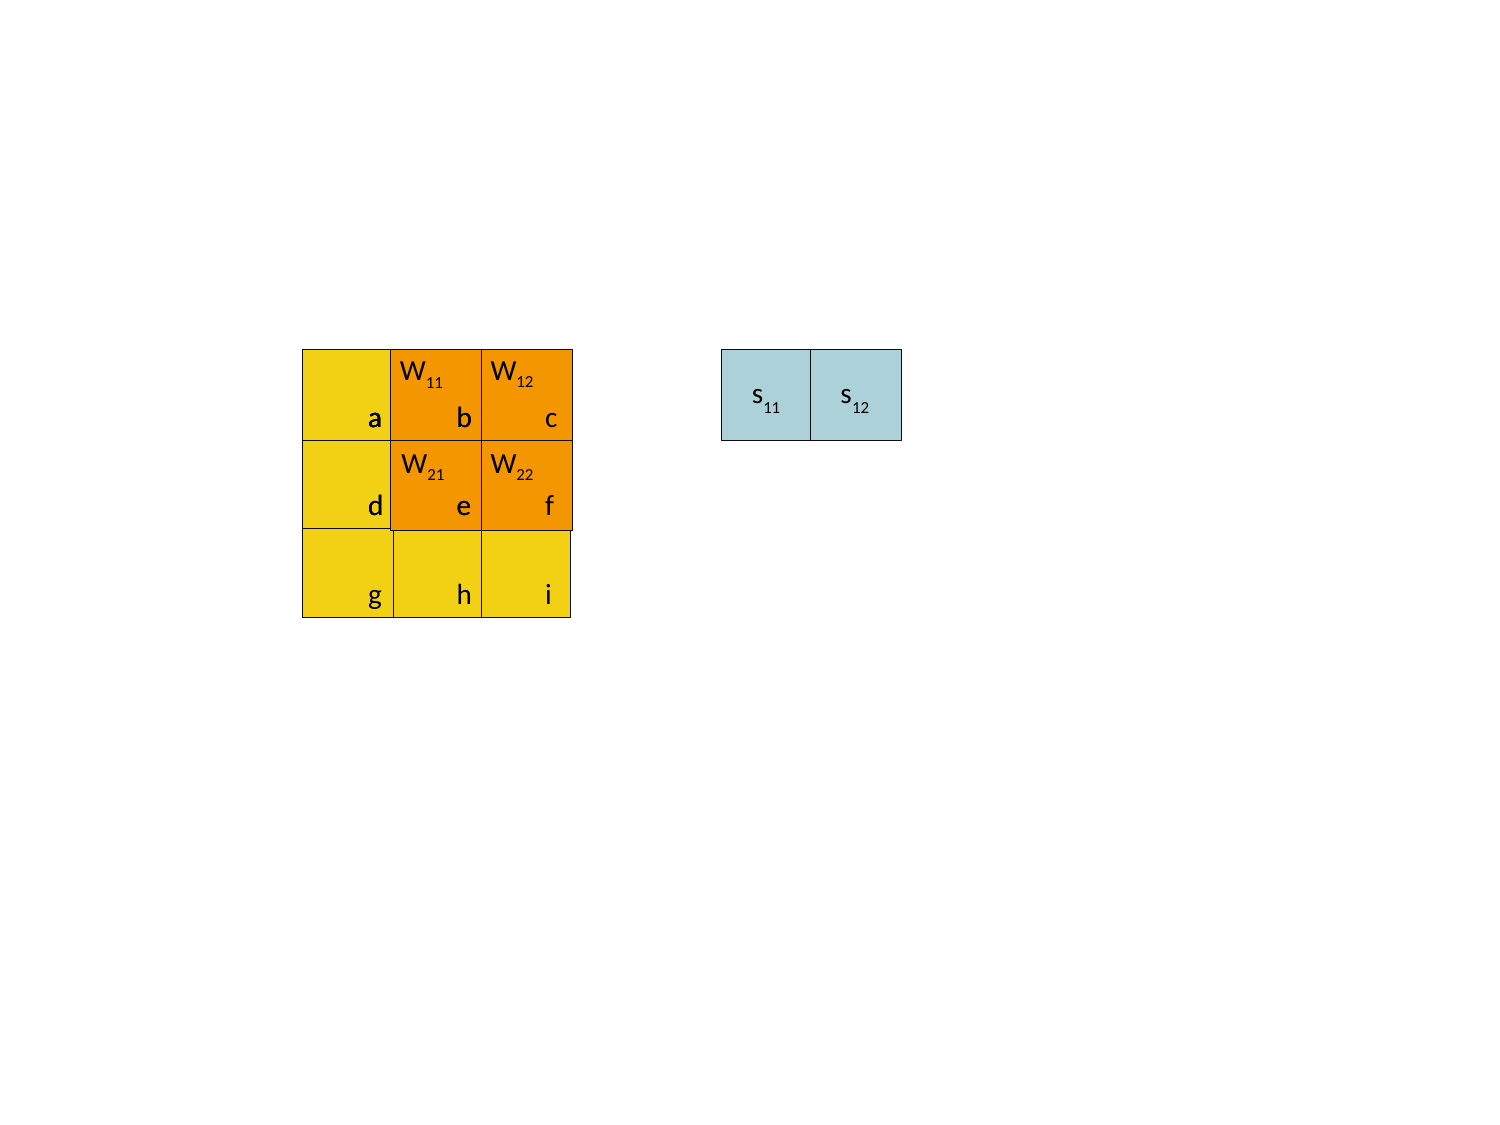

W11
W12
W21
W22
s11
s12
a
a
a
a
b
b
c
d
d
e
e
f
g
h
i